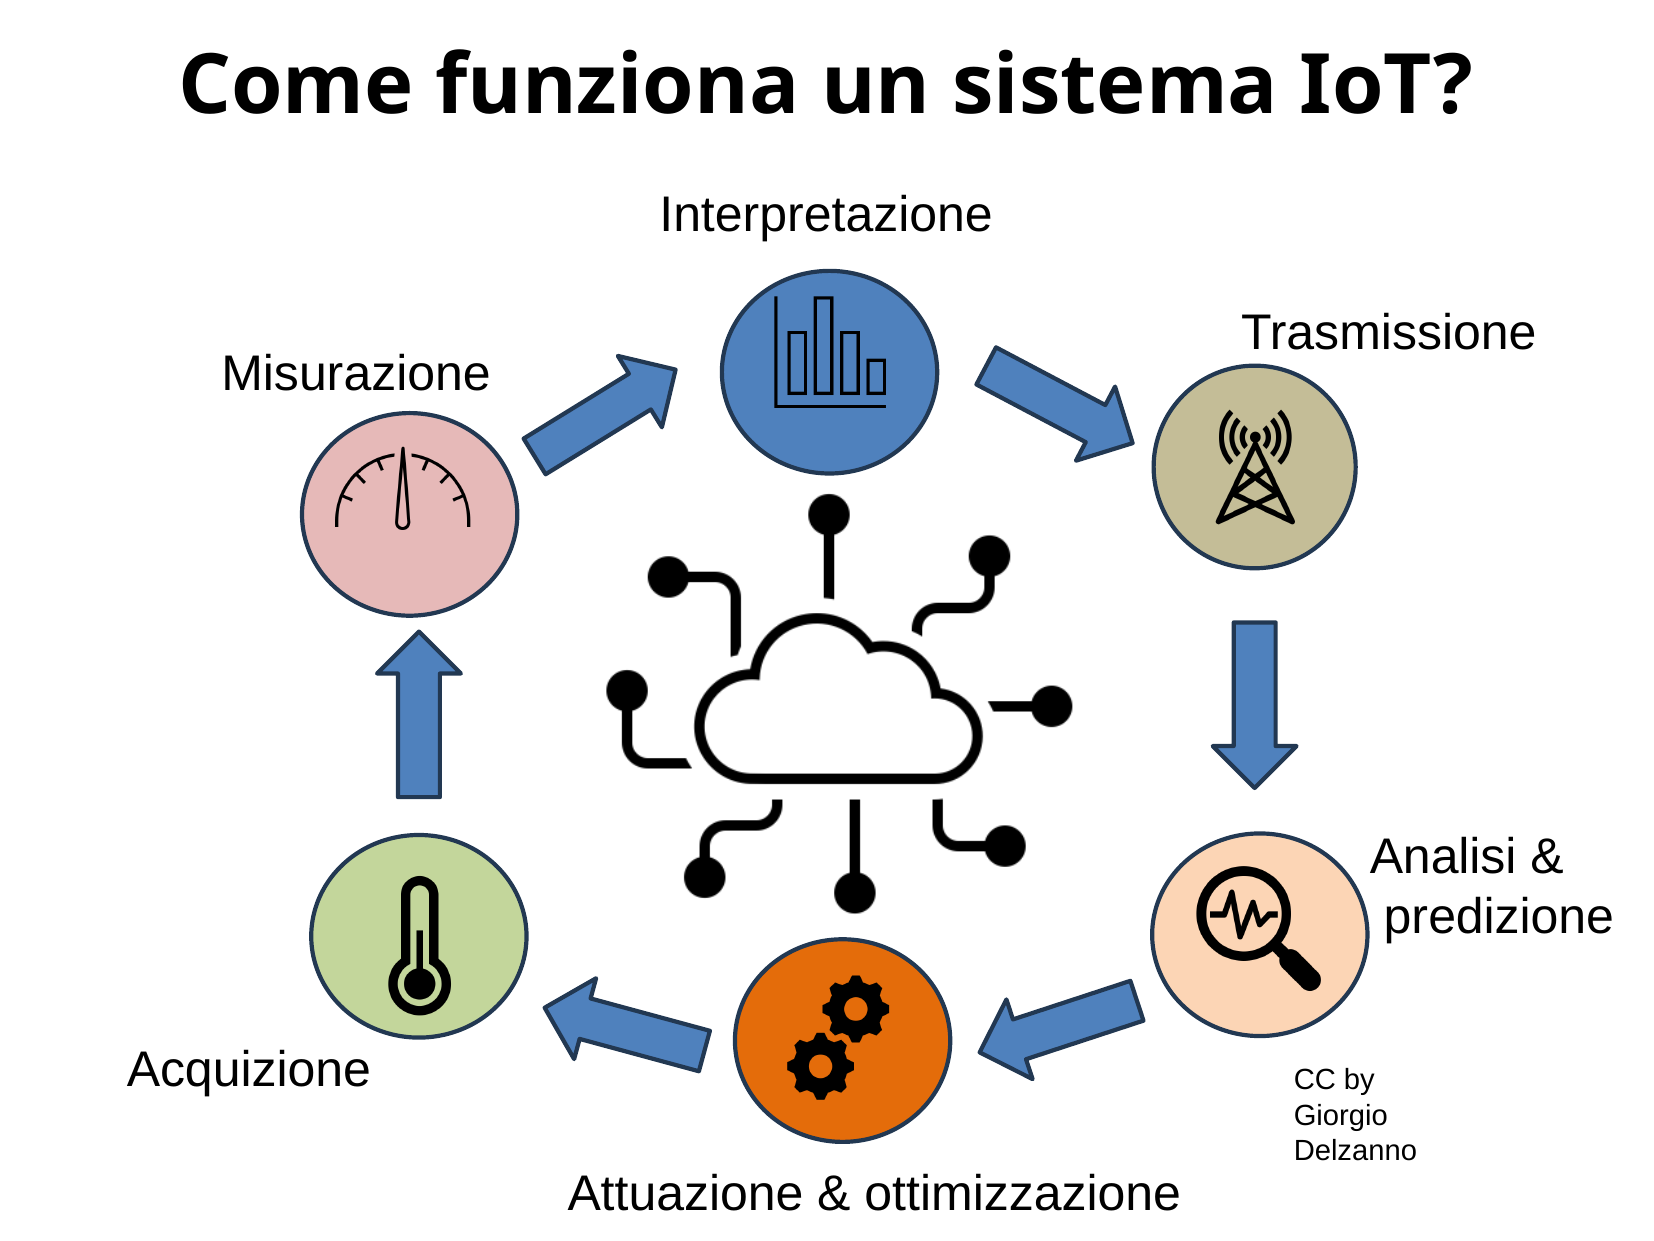

Come funziona un sistema IoT?
Interpretazione
Trasmissione
Misurazione
Analisi &
 predizione
Acquizione
CC by
Giorgio
Delzanno
Attuazione & ottimizzazione